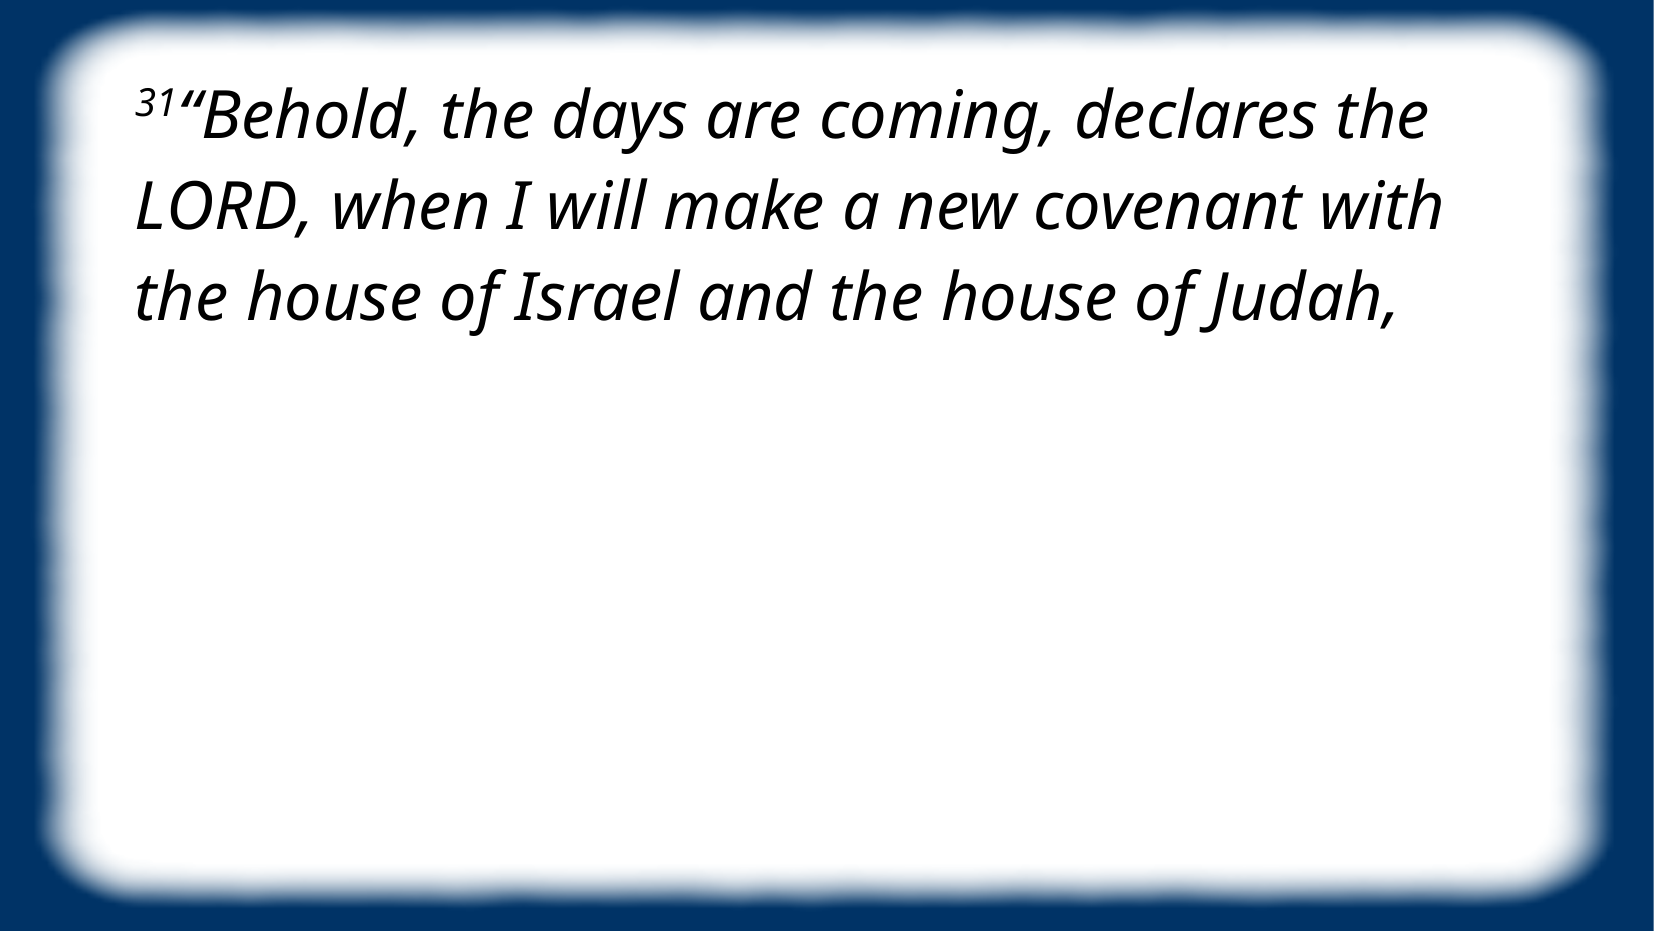

31“Behold, the days are coming, declares the LORD, when I will make a new covenant with the house of Israel and the house of Judah,